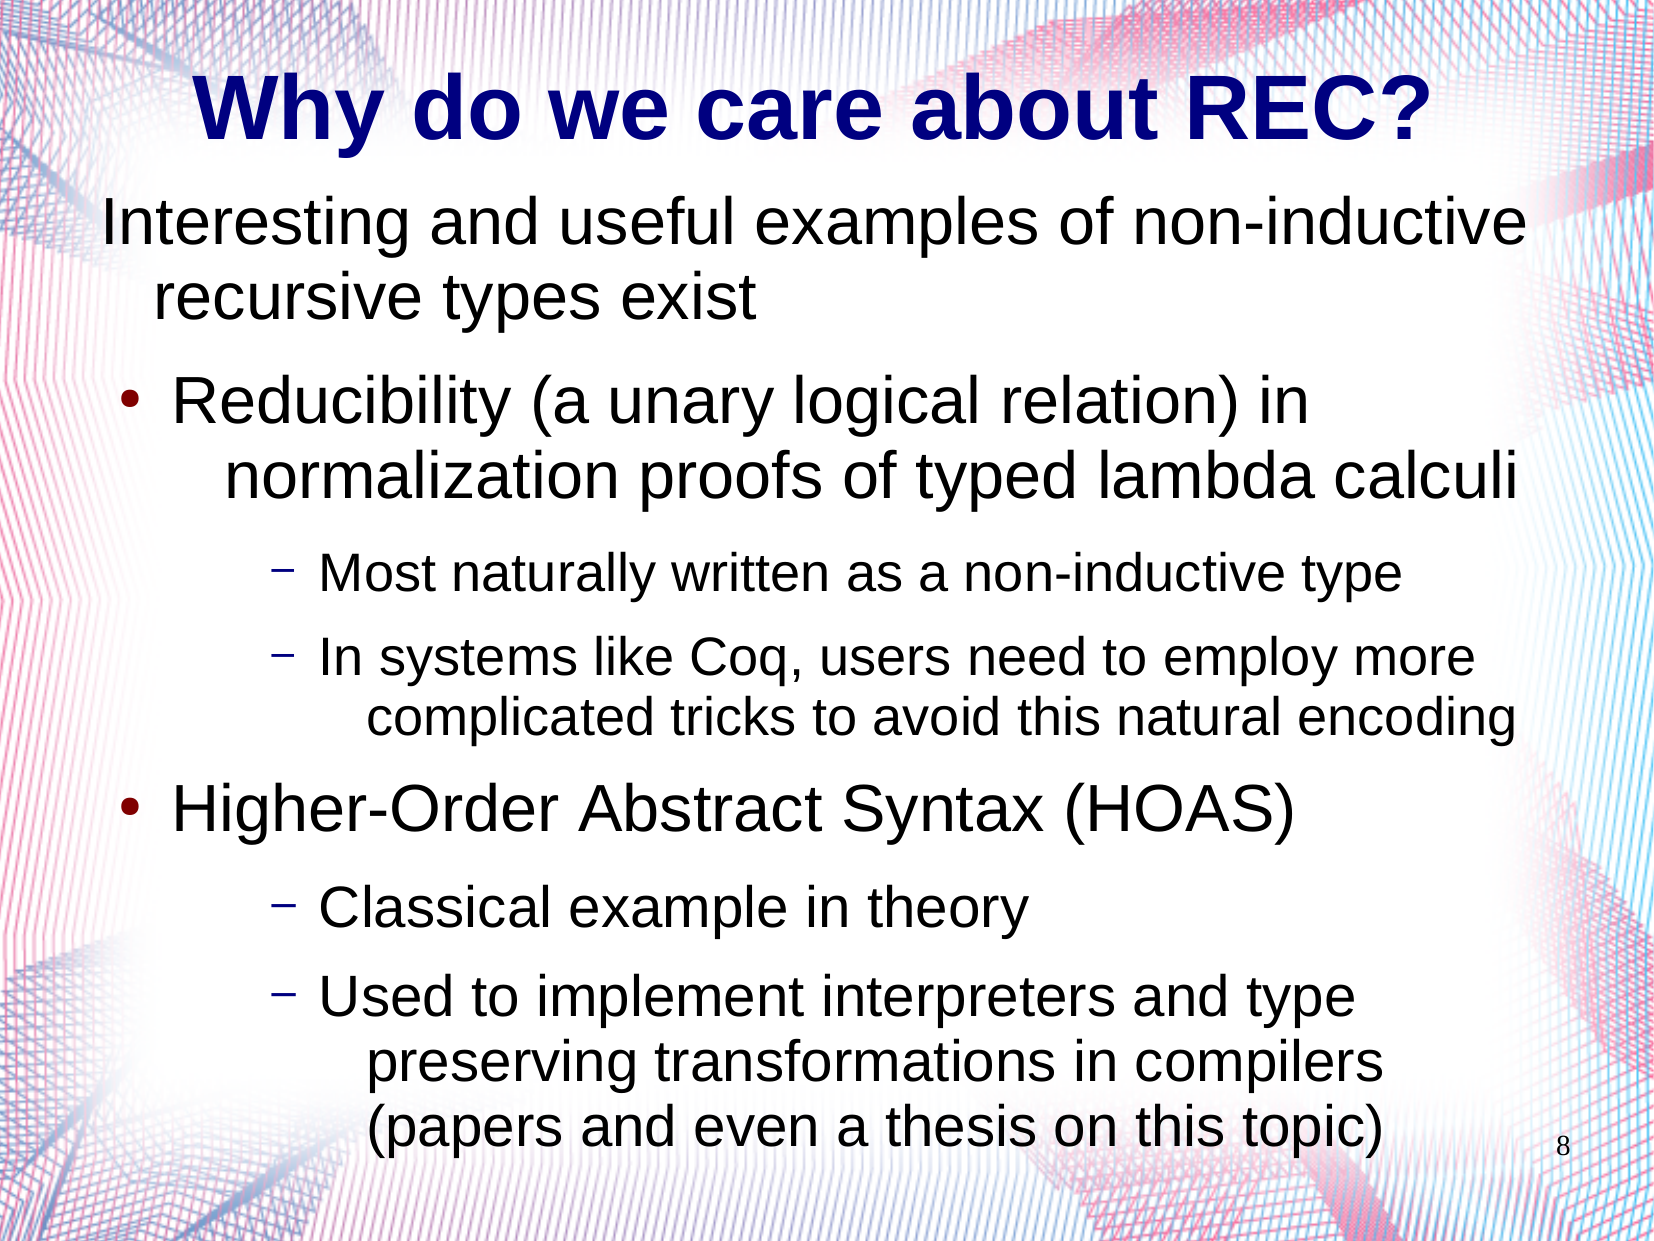

# Why do we care about REC?
Interesting and useful examples of non-inductive recursive types exist
Reducibility (a unary logical relation) in normalization proofs of typed lambda calculi
Most naturally written as a non-inductive type
In systems like Coq, users need to employ more complicated tricks to avoid this natural encoding
Higher-Order Abstract Syntax (HOAS)
Classical example in theory
Used to implement interpreters and type preserving transformations in compilers
(papers and even a thesis on this topic)
8